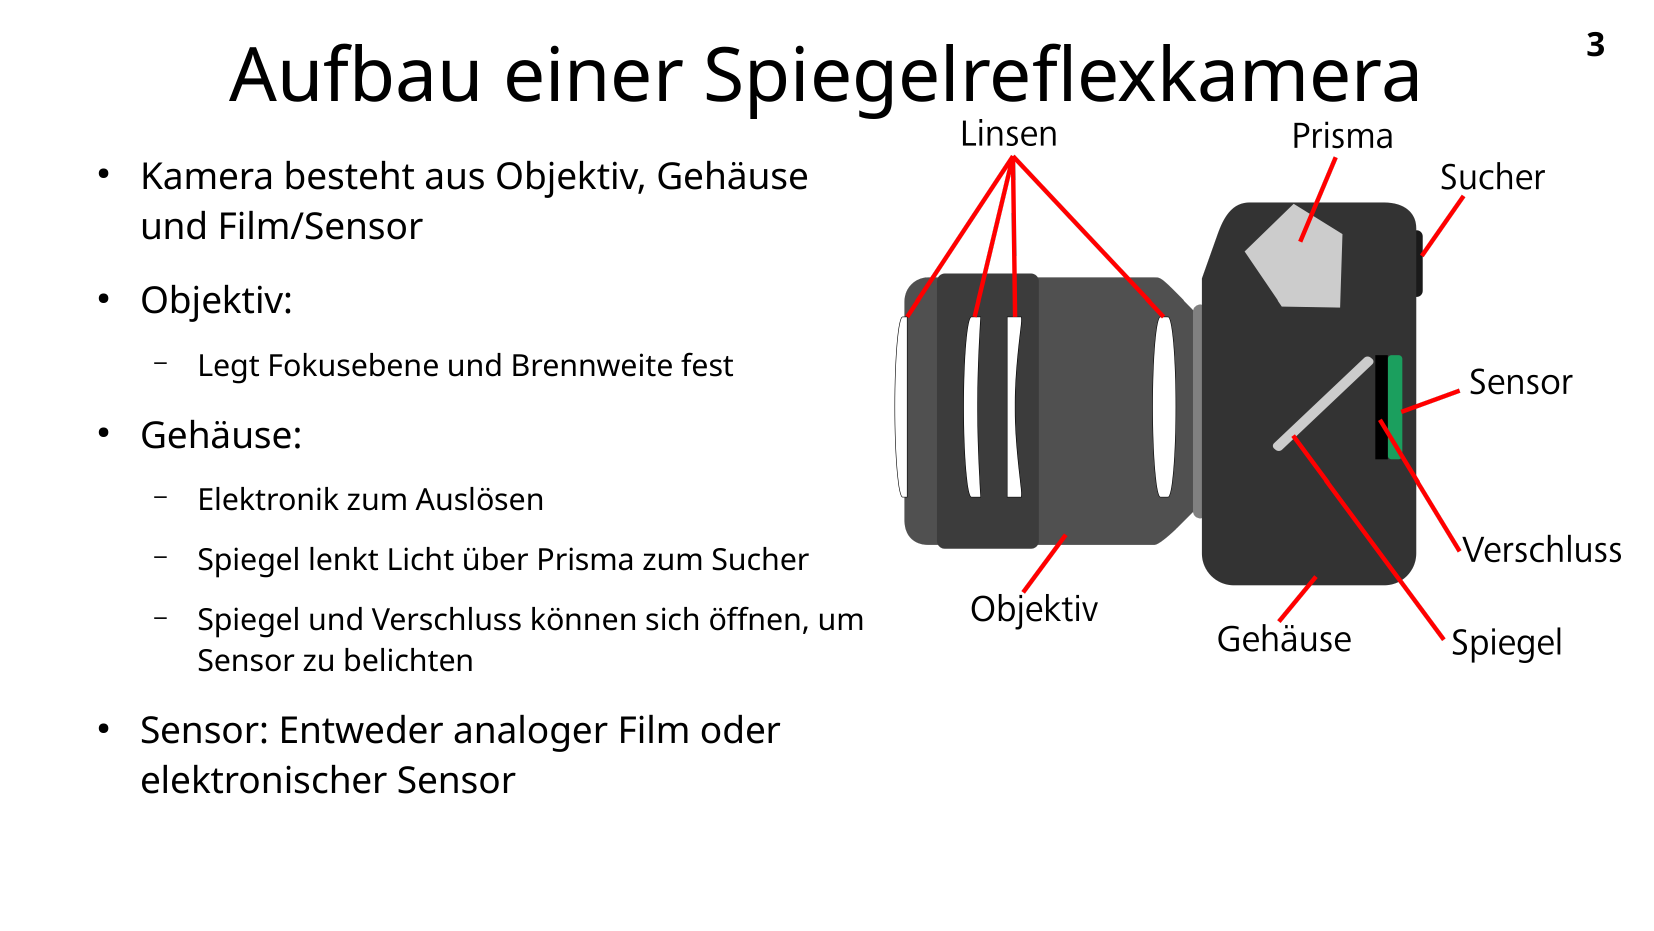

# Aufbau einer Spiegelreflexkamera
Kamera besteht aus Objektiv, Gehäuse und Film/Sensor
Objektiv:
Legt Fokusebene und Brennweite fest
Gehäuse:
Elektronik zum Auslösen
Spiegel lenkt Licht über Prisma zum Sucher
Spiegel und Verschluss können sich öffnen, um Sensor zu belichten
Sensor: Entweder analoger Film oder elektronischer Sensor